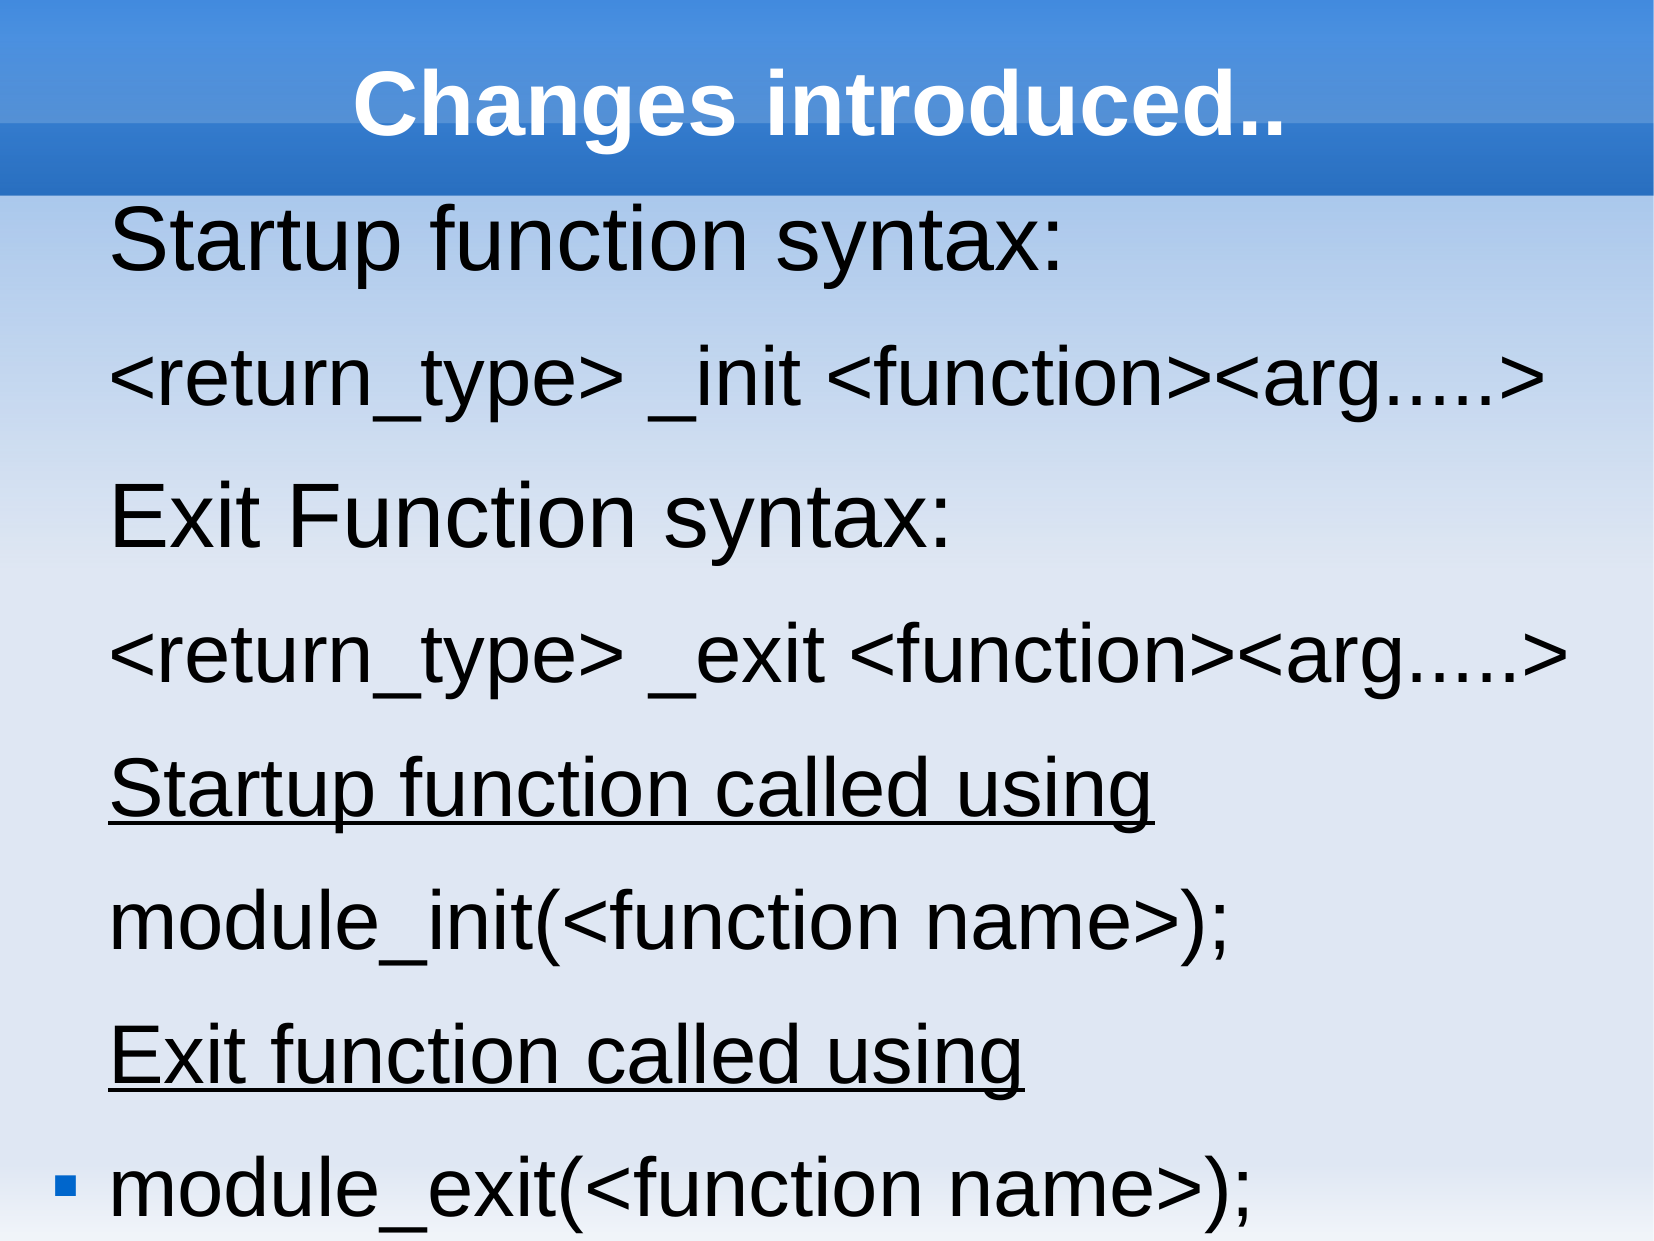

# Changes introduced..
Startup function syntax:
<return_type> _init <function><arg.....>
Exit Function syntax:
<return_type> _exit <function><arg.....>
Startup function called using
module_init(<function name>);
Exit function called using
module_exit(<function name>);